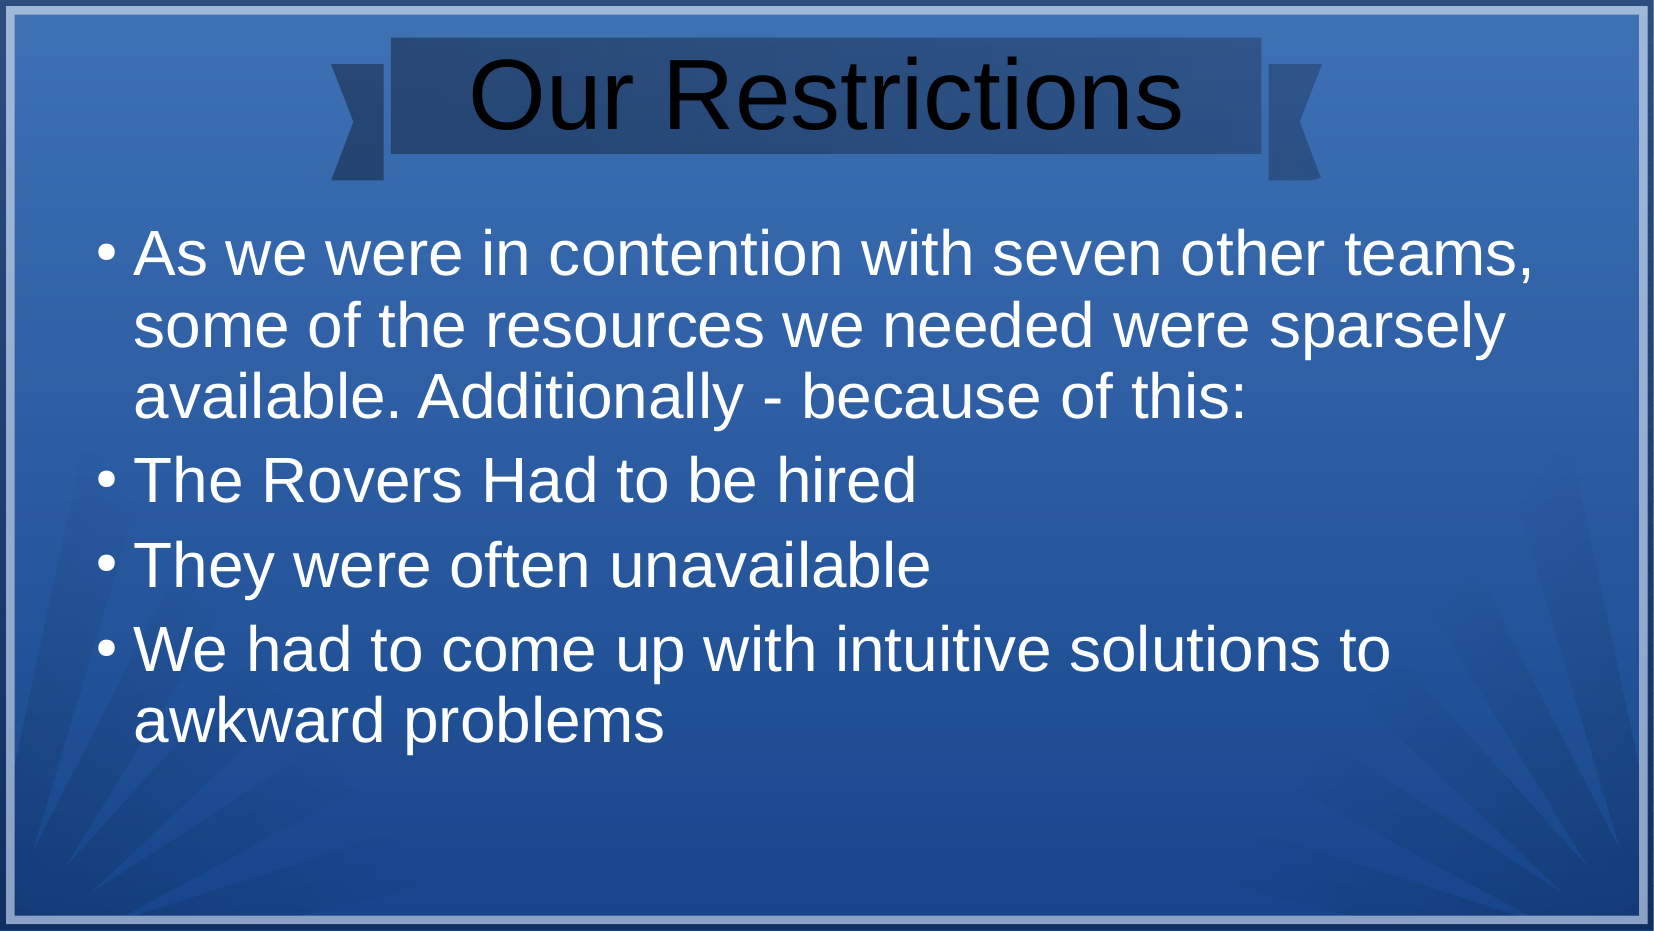

# Our Restrictions
As we were in contention with seven other teams, some of the resources we needed were sparsely available. Additionally - because of this:
The Rovers Had to be hired
They were often unavailable
We had to come up with intuitive solutions to awkward problems